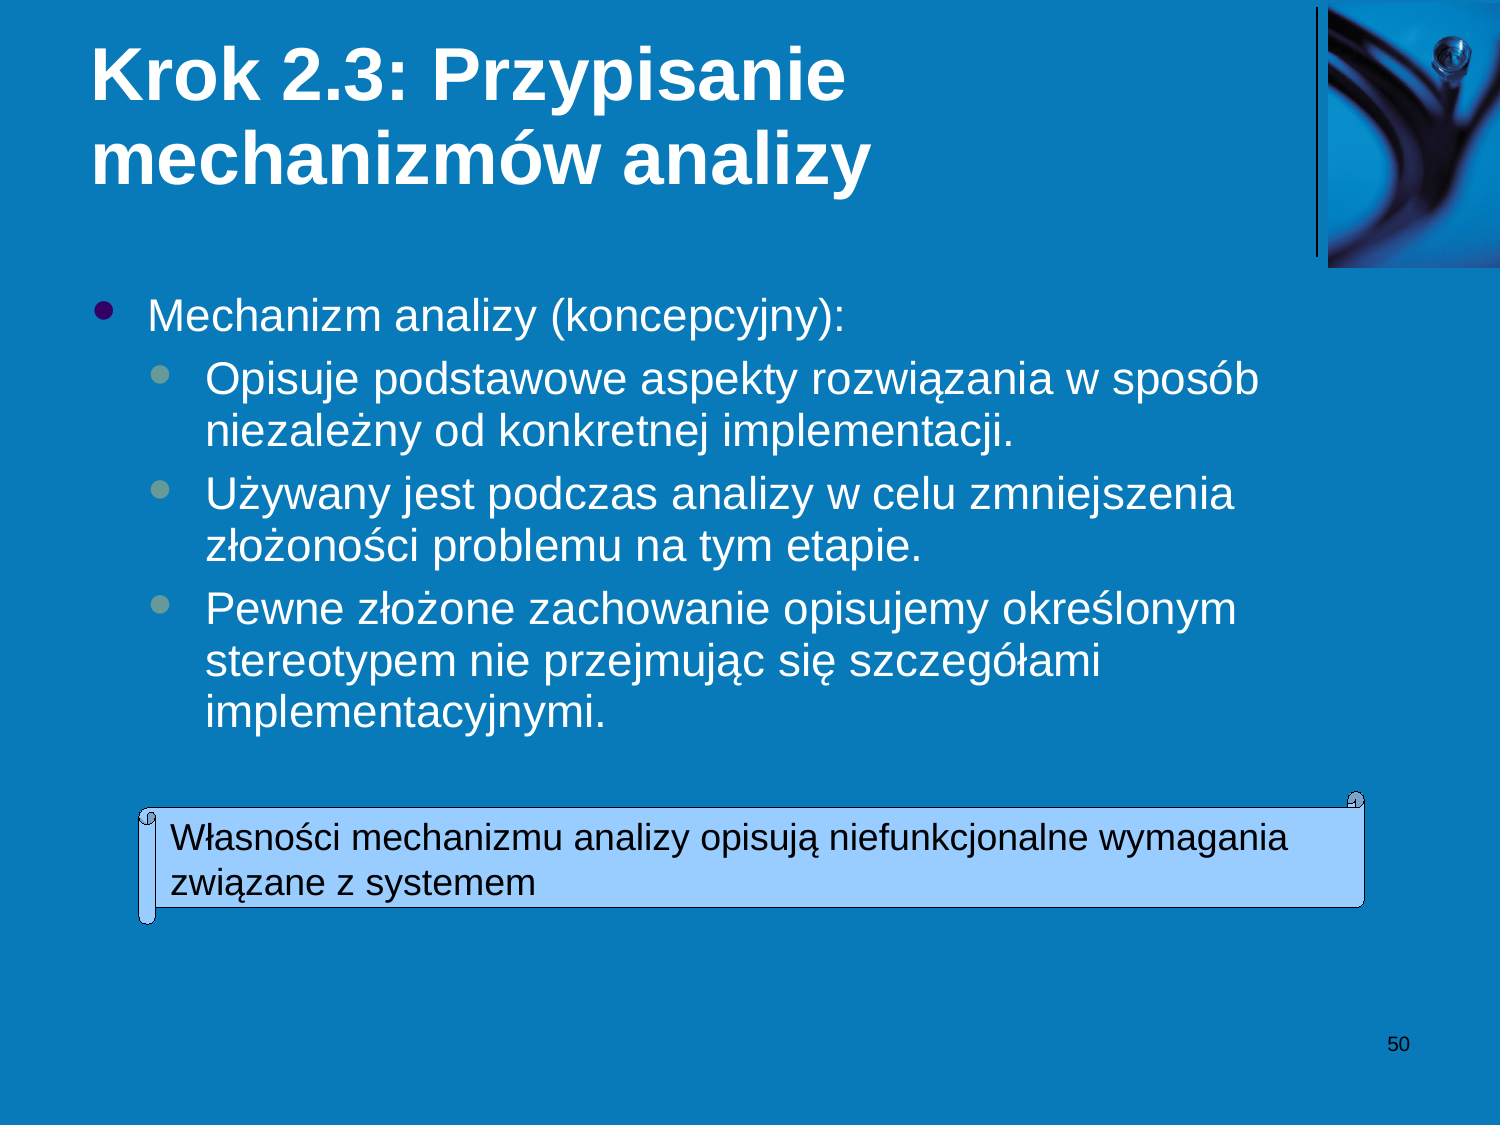

# Krok 2.3: Przypisanie mechanizmów analizy
Mechanizm analizy (koncepcyjny):
Opisuje podstawowe aspekty rozwiązania w sposób niezależny od konkretnej implementacji.
Używany jest podczas analizy w celu zmniejszenia złożoności problemu na tym etapie.
Pewne złożone zachowanie opisujemy określonym stereotypem nie przejmując się szczegółami implementacyjnymi.
Własności mechanizmu analizy opisują niefunkcjonalne wymagania związane z systemem
50